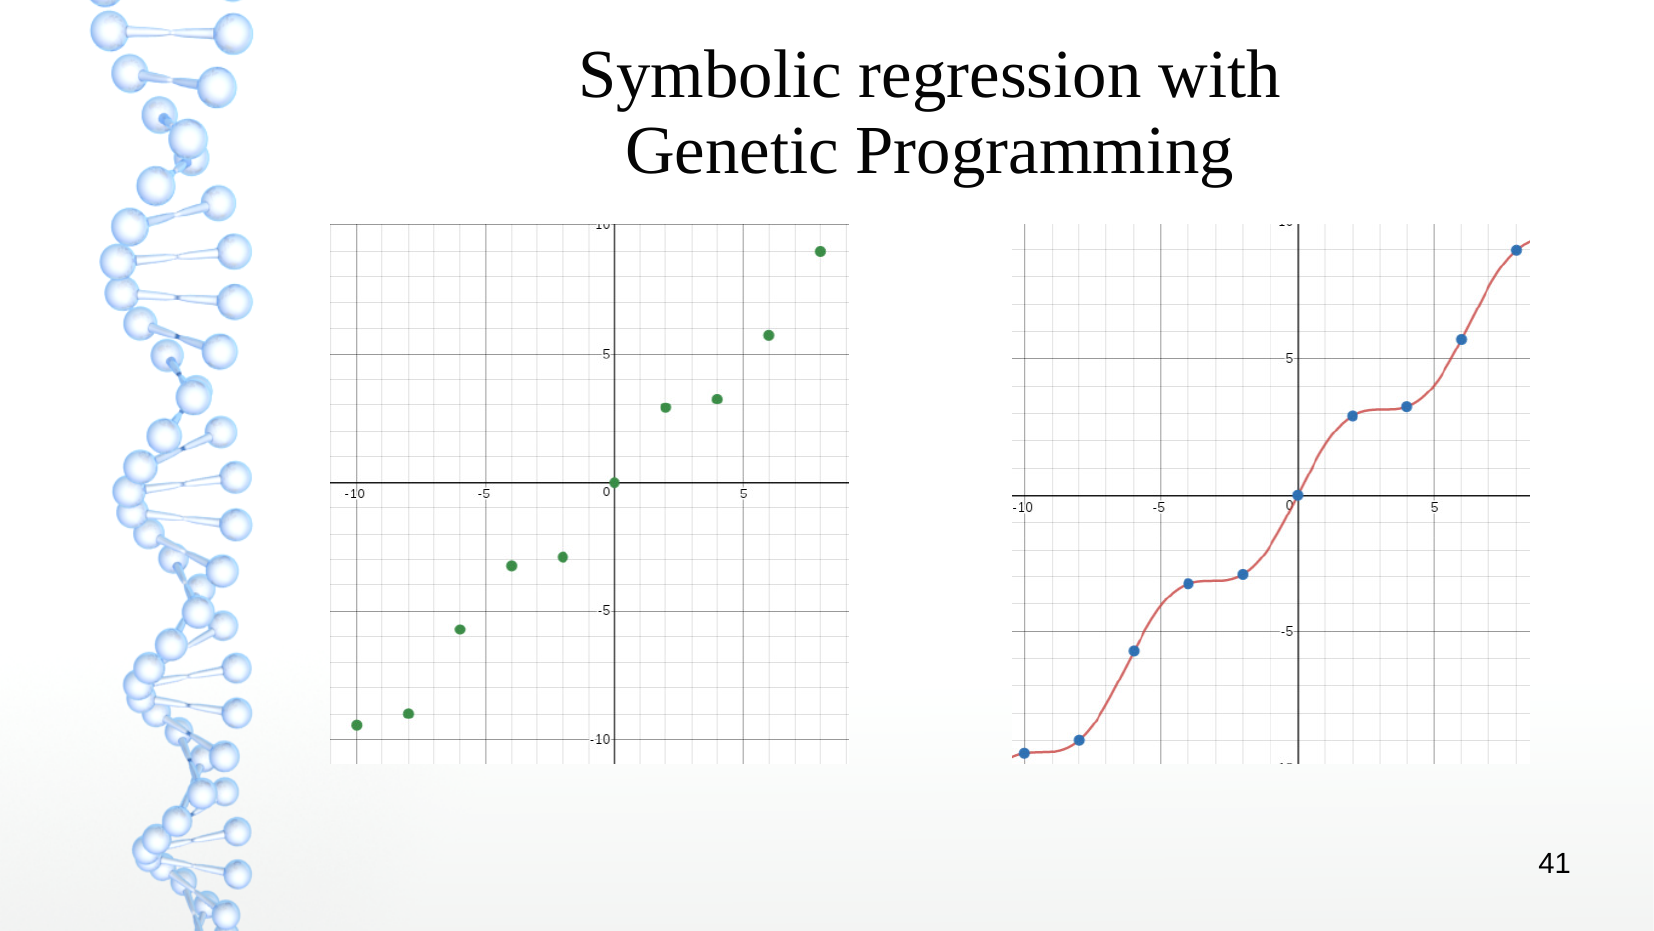

# Symbolic regression with Genetic Programming
41